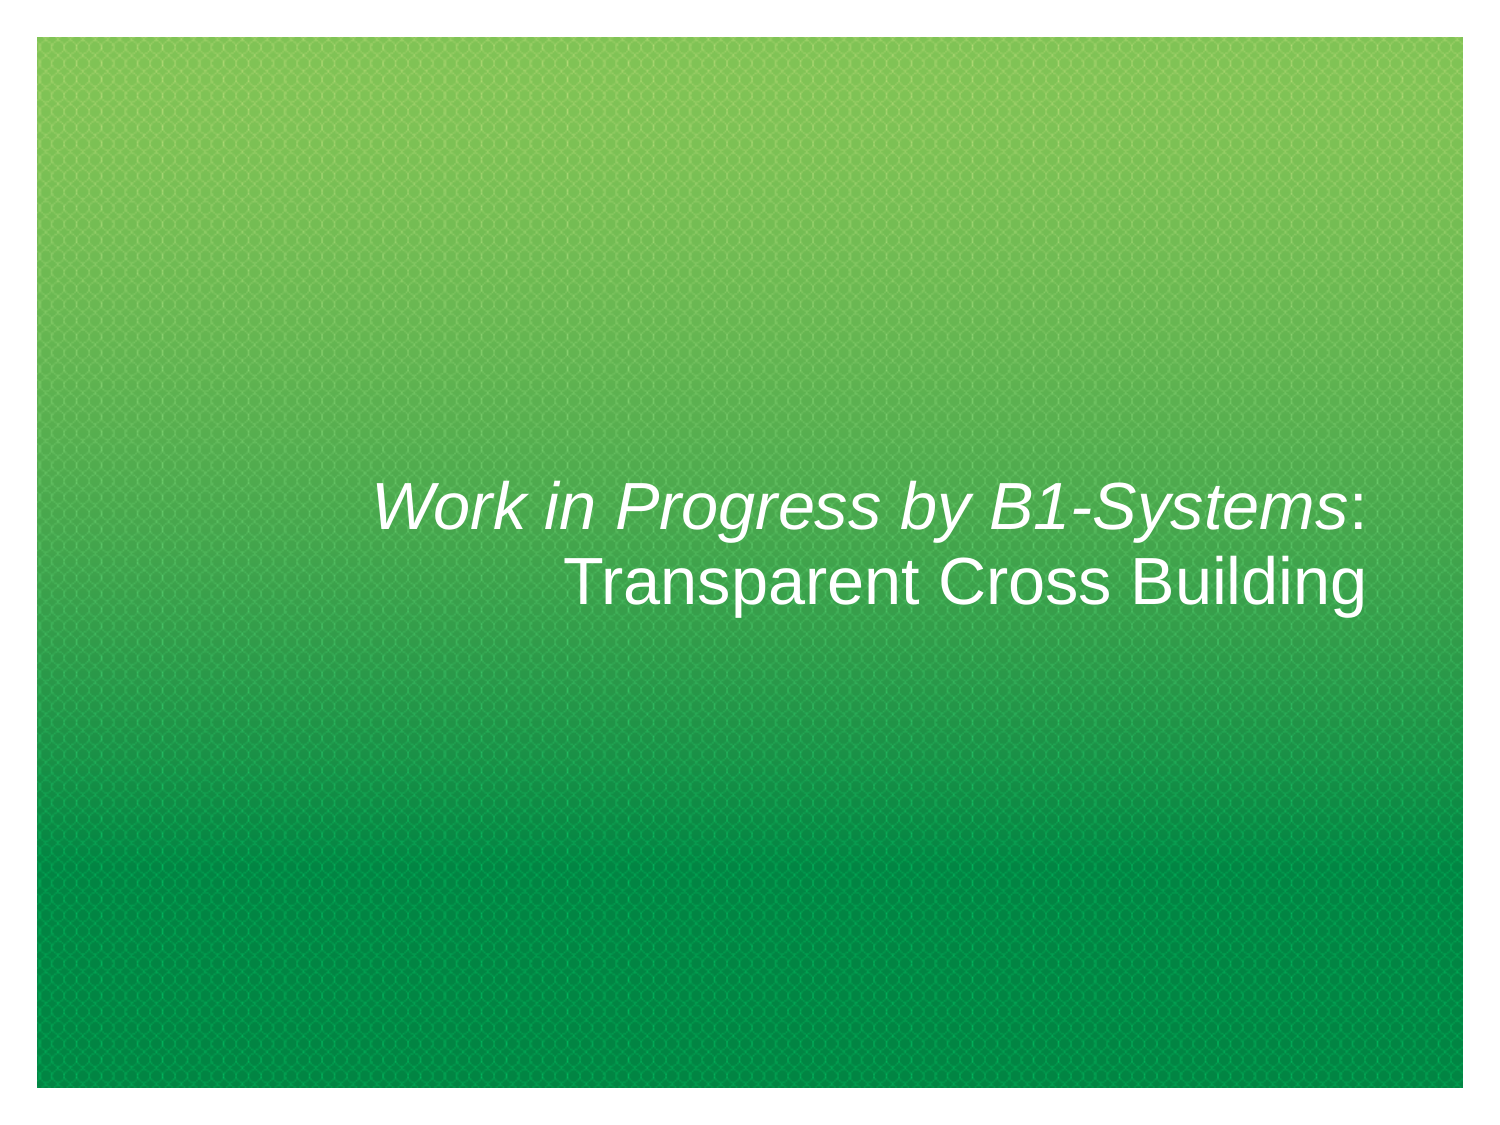

# Work in Progress by B1-Systems: Transparent Cross Building